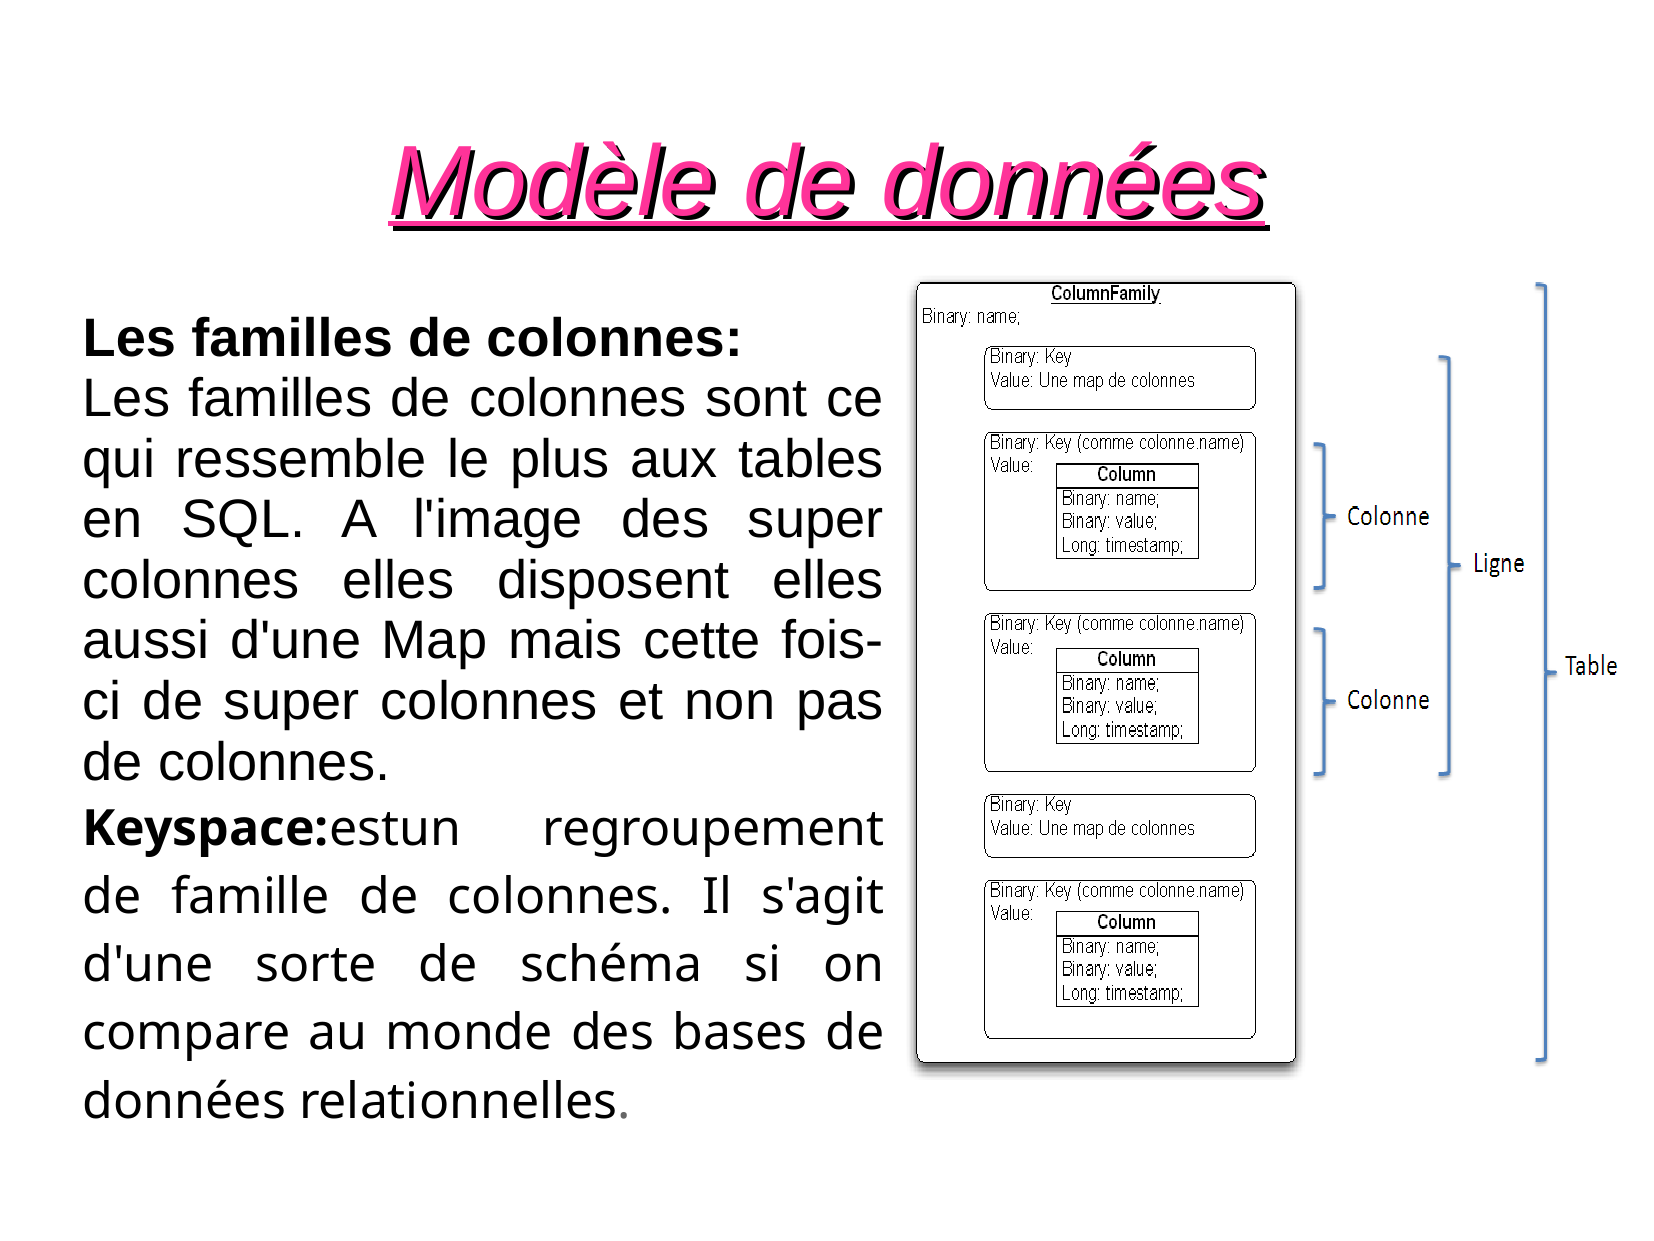

# Modèle de données
Les familles de colonnes:
Les familles de colonnes sont ce qui ressemble le plus aux tables en SQL. A l'image des super colonnes elles disposent elles aussi d'une Map mais cette fois-ci de super colonnes et non pas de colonnes.
Keyspace:estun regroupement de famille de colonnes. Il s'agit d'une sorte de schéma si on compare au monde des bases de données relationnelles.